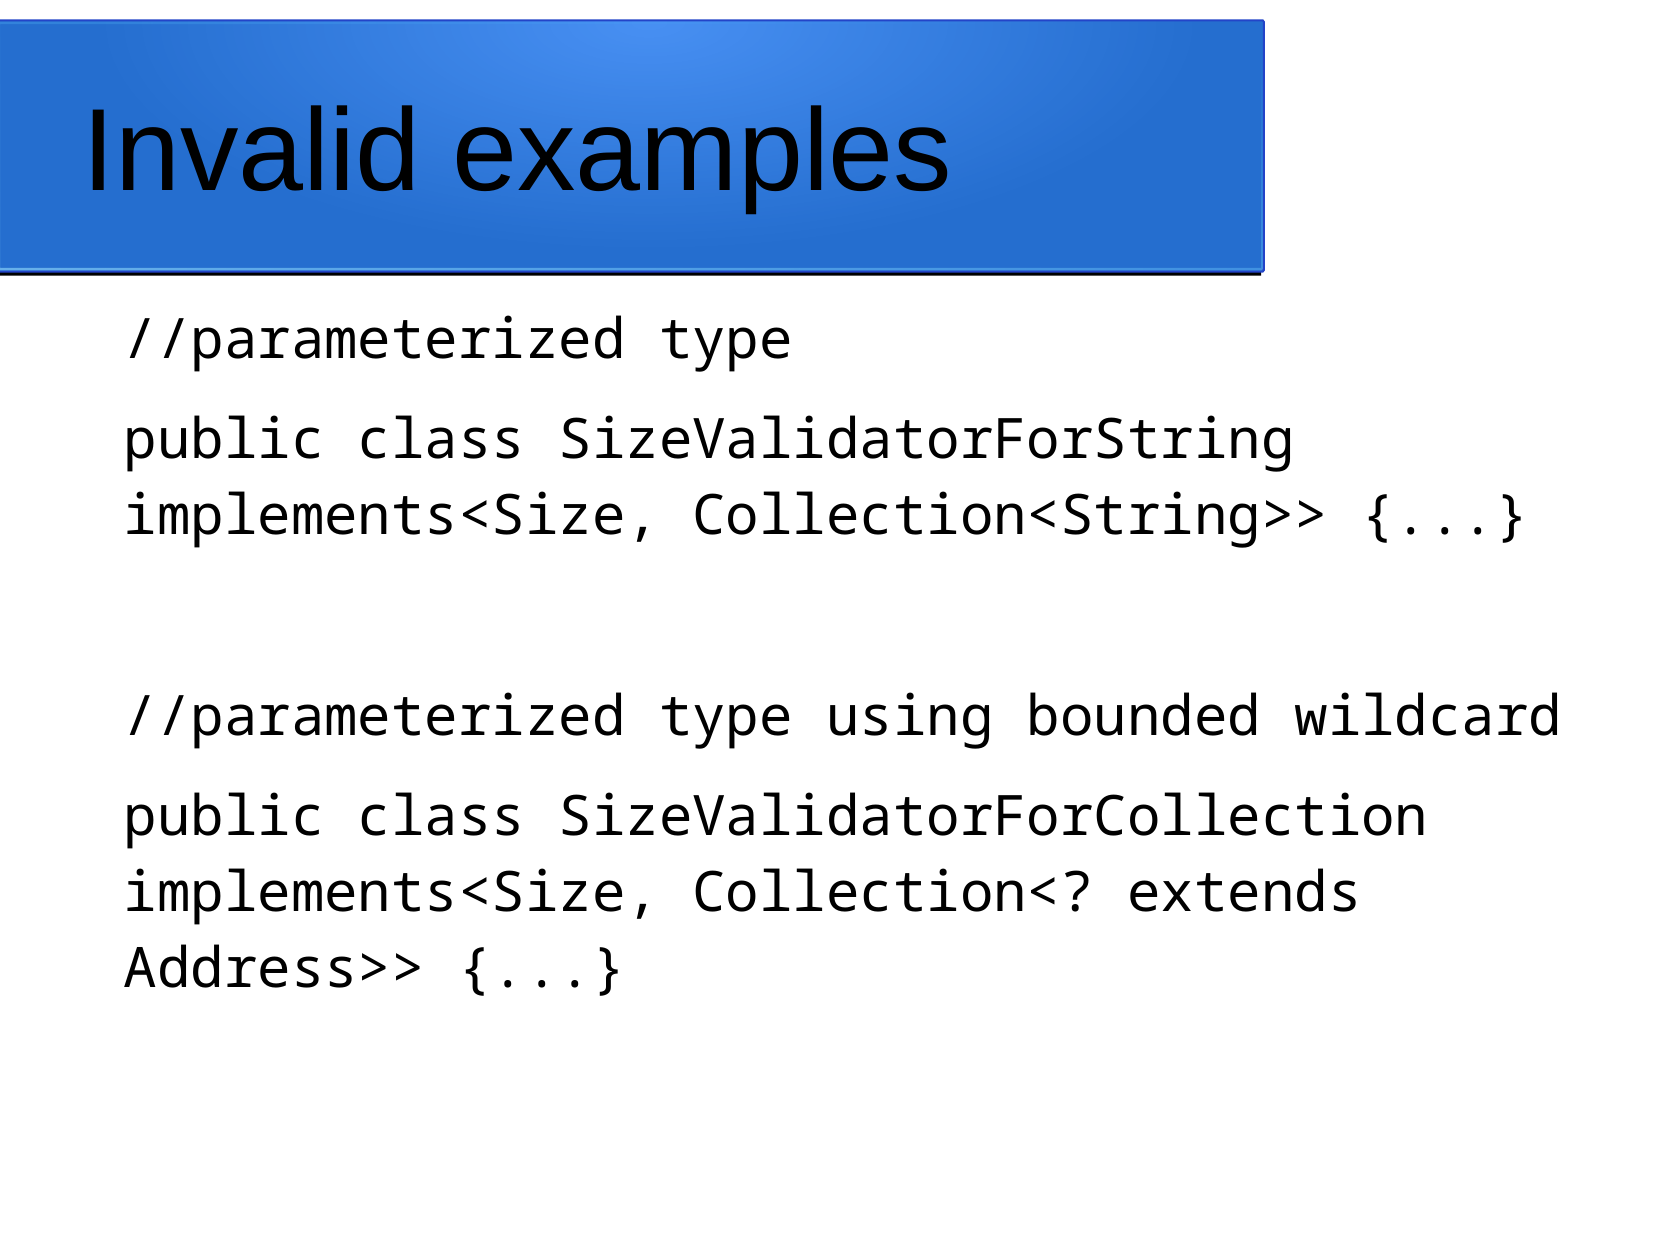

# Invalid examples
//parameterized type
public class SizeValidatorForString implements<Size, Collection<String>> {...}
//parameterized type using bounded wildcard
public class SizeValidatorForCollection implements<Size, Collection<? extends Address>> {...}